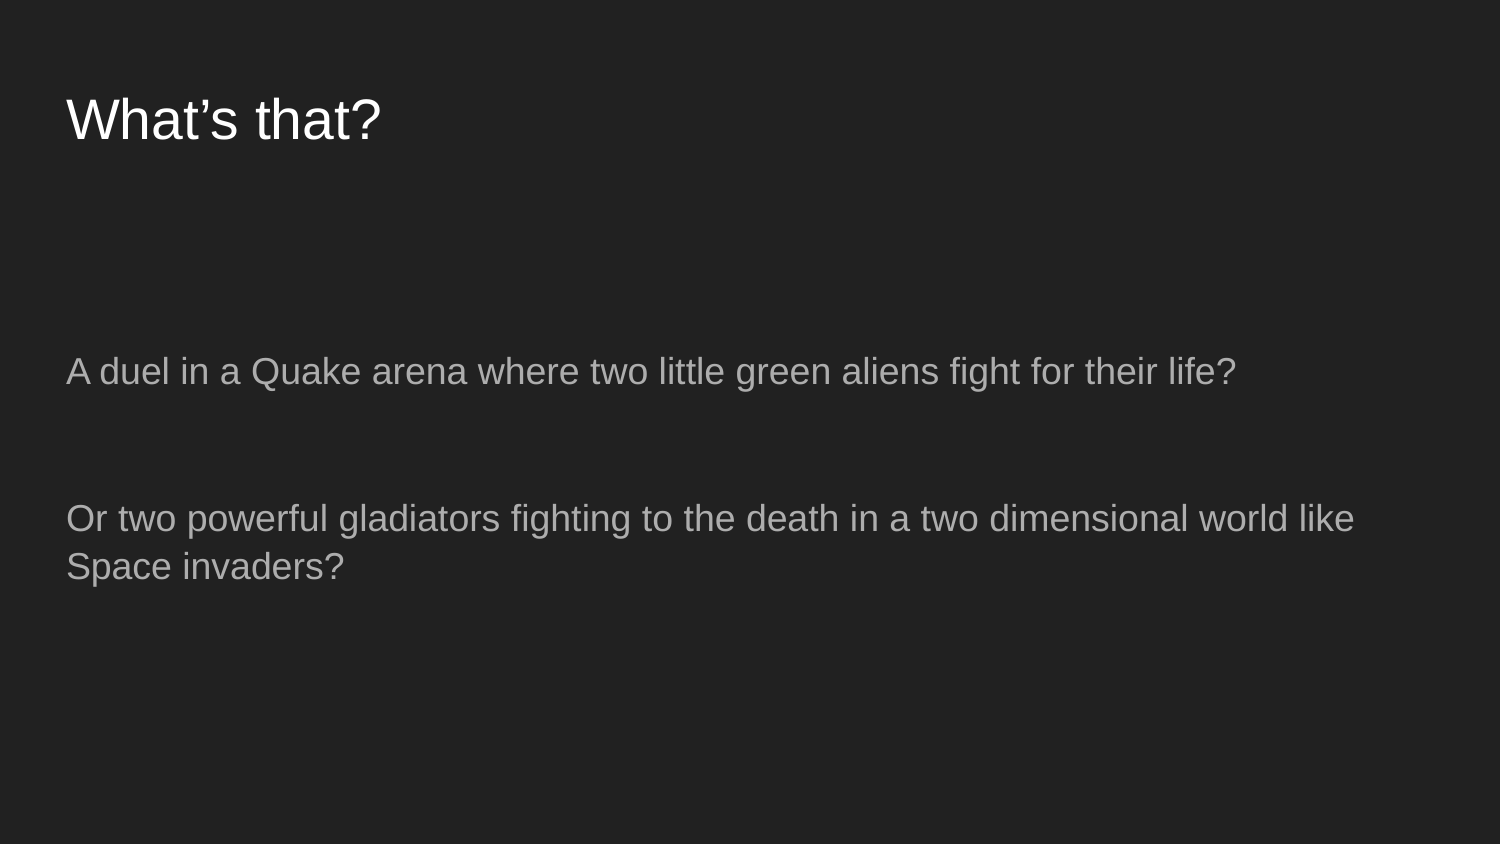

# What’s that?
A duel in a Quake arena where two little green aliens fight for their life?
Or two powerful gladiators fighting to the death in a two dimensional world like Space invaders?